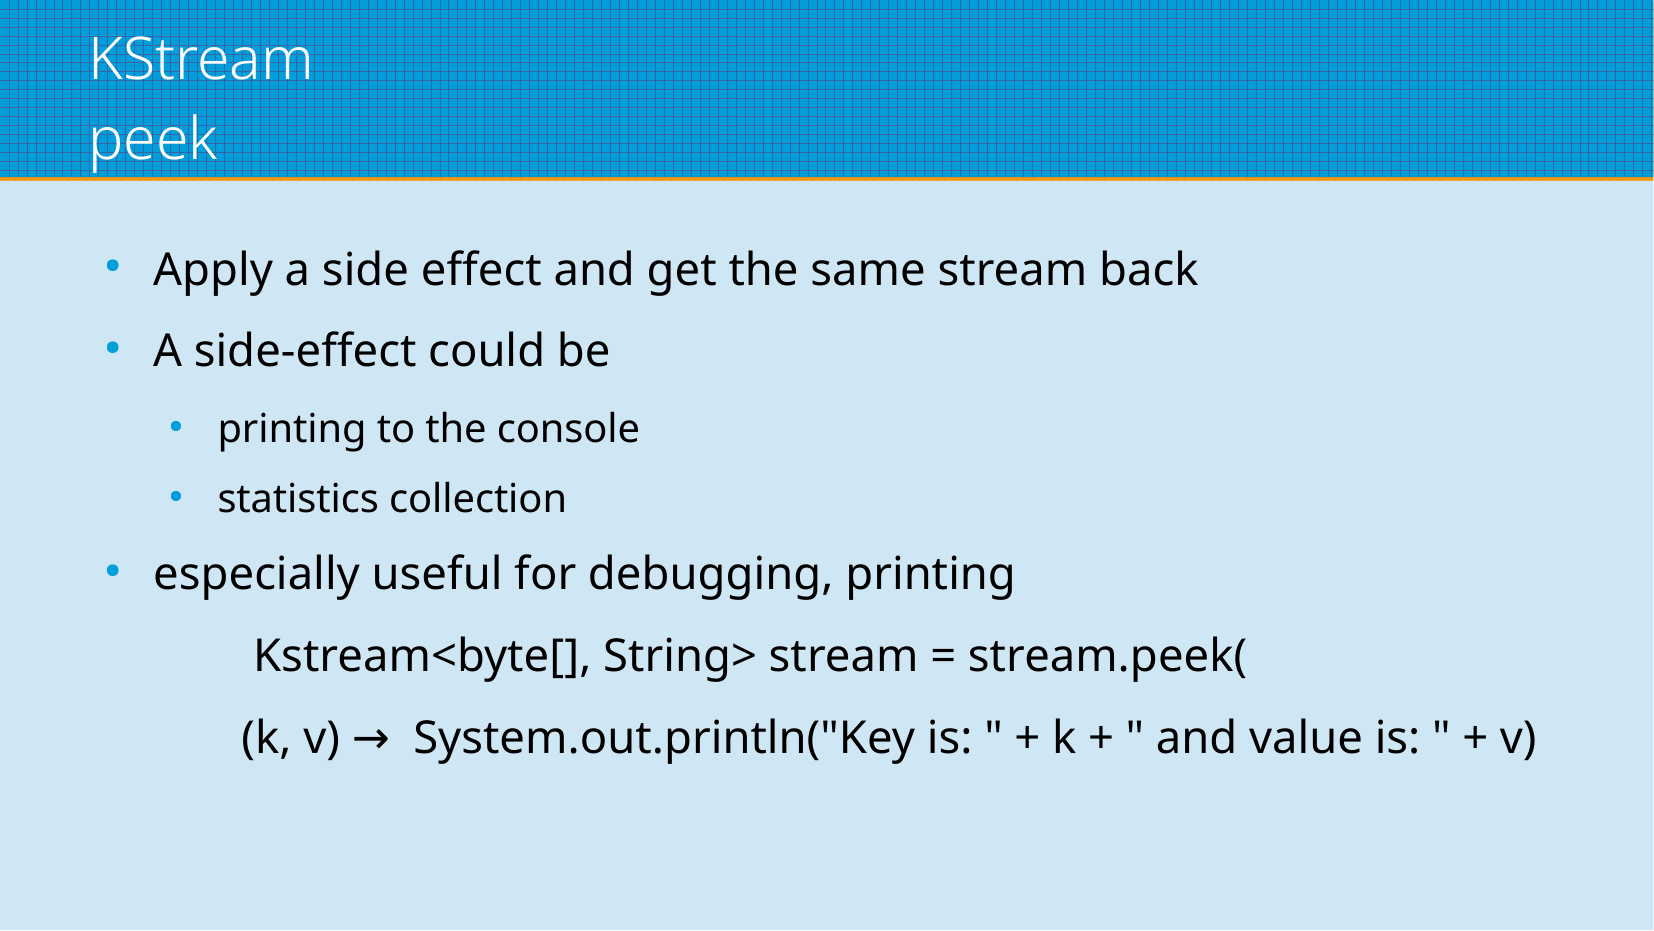

# KStream peek
Apply a side effect and get the same stream back
A side-effect could be
printing to the console
statistics collection
especially useful for debugging, printing
 Kstream<byte[], String> stream = stream.peek(
 (k, v) → System.out.println("Key is: " + k + " and value is: " + v)